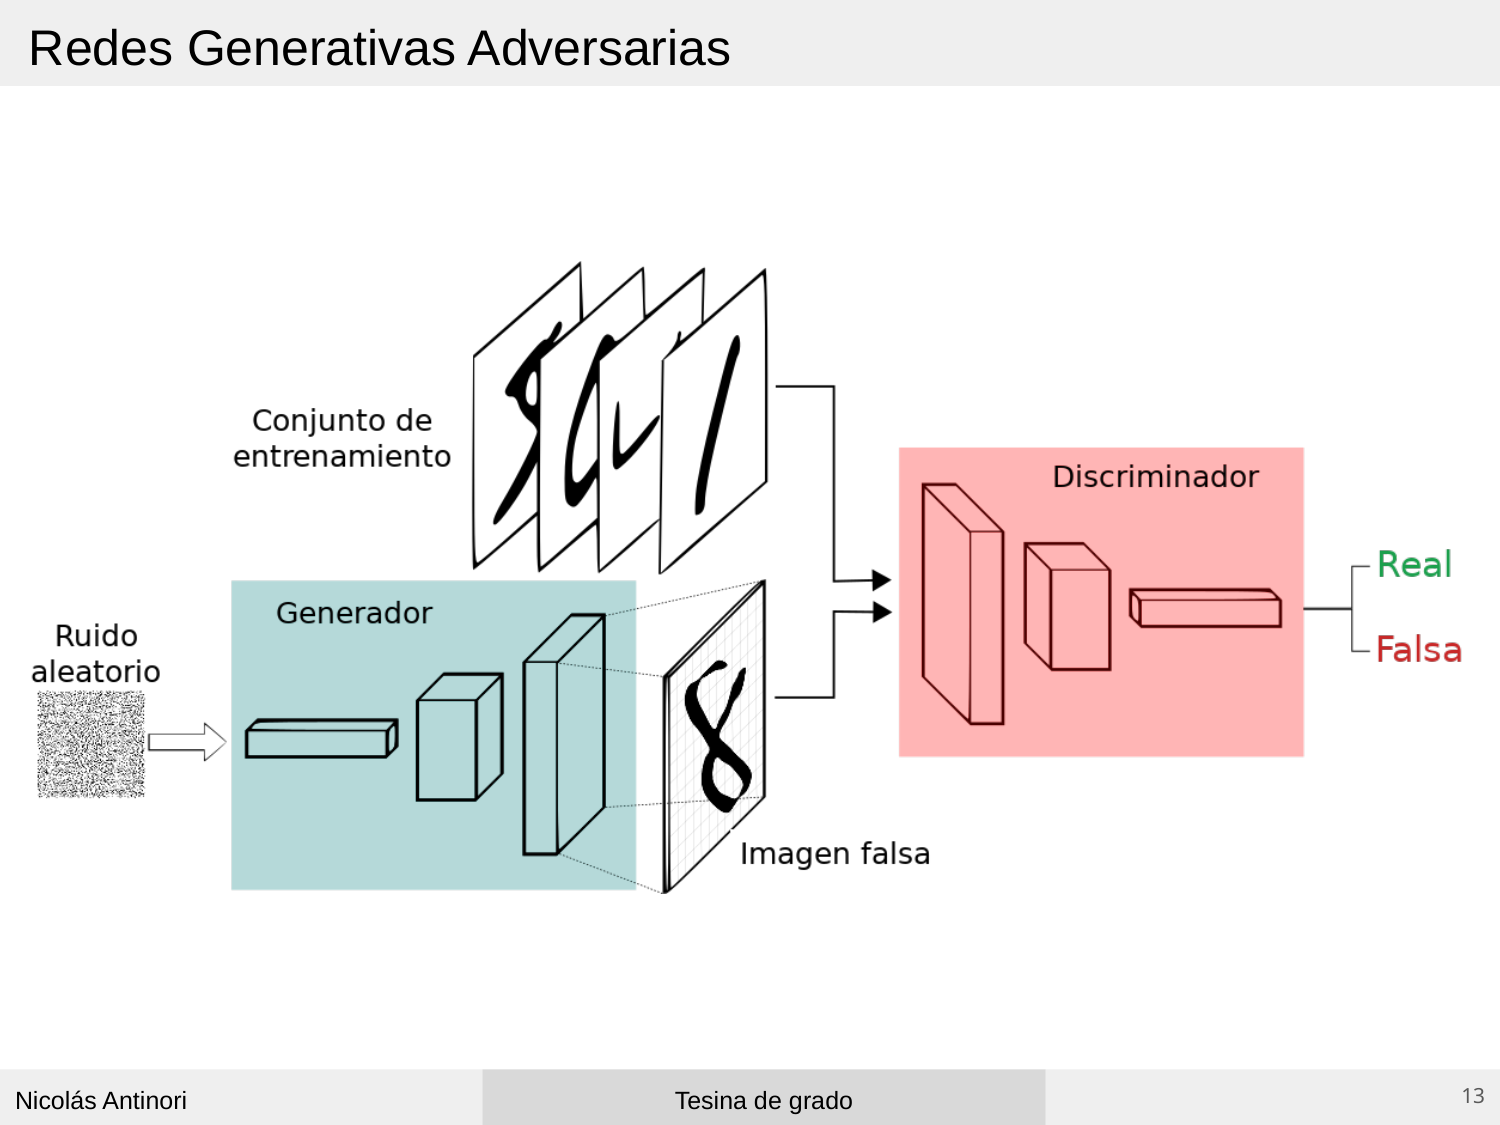

Redes Generativas Adversarias
Nicolás Antinori
Tesina de grado